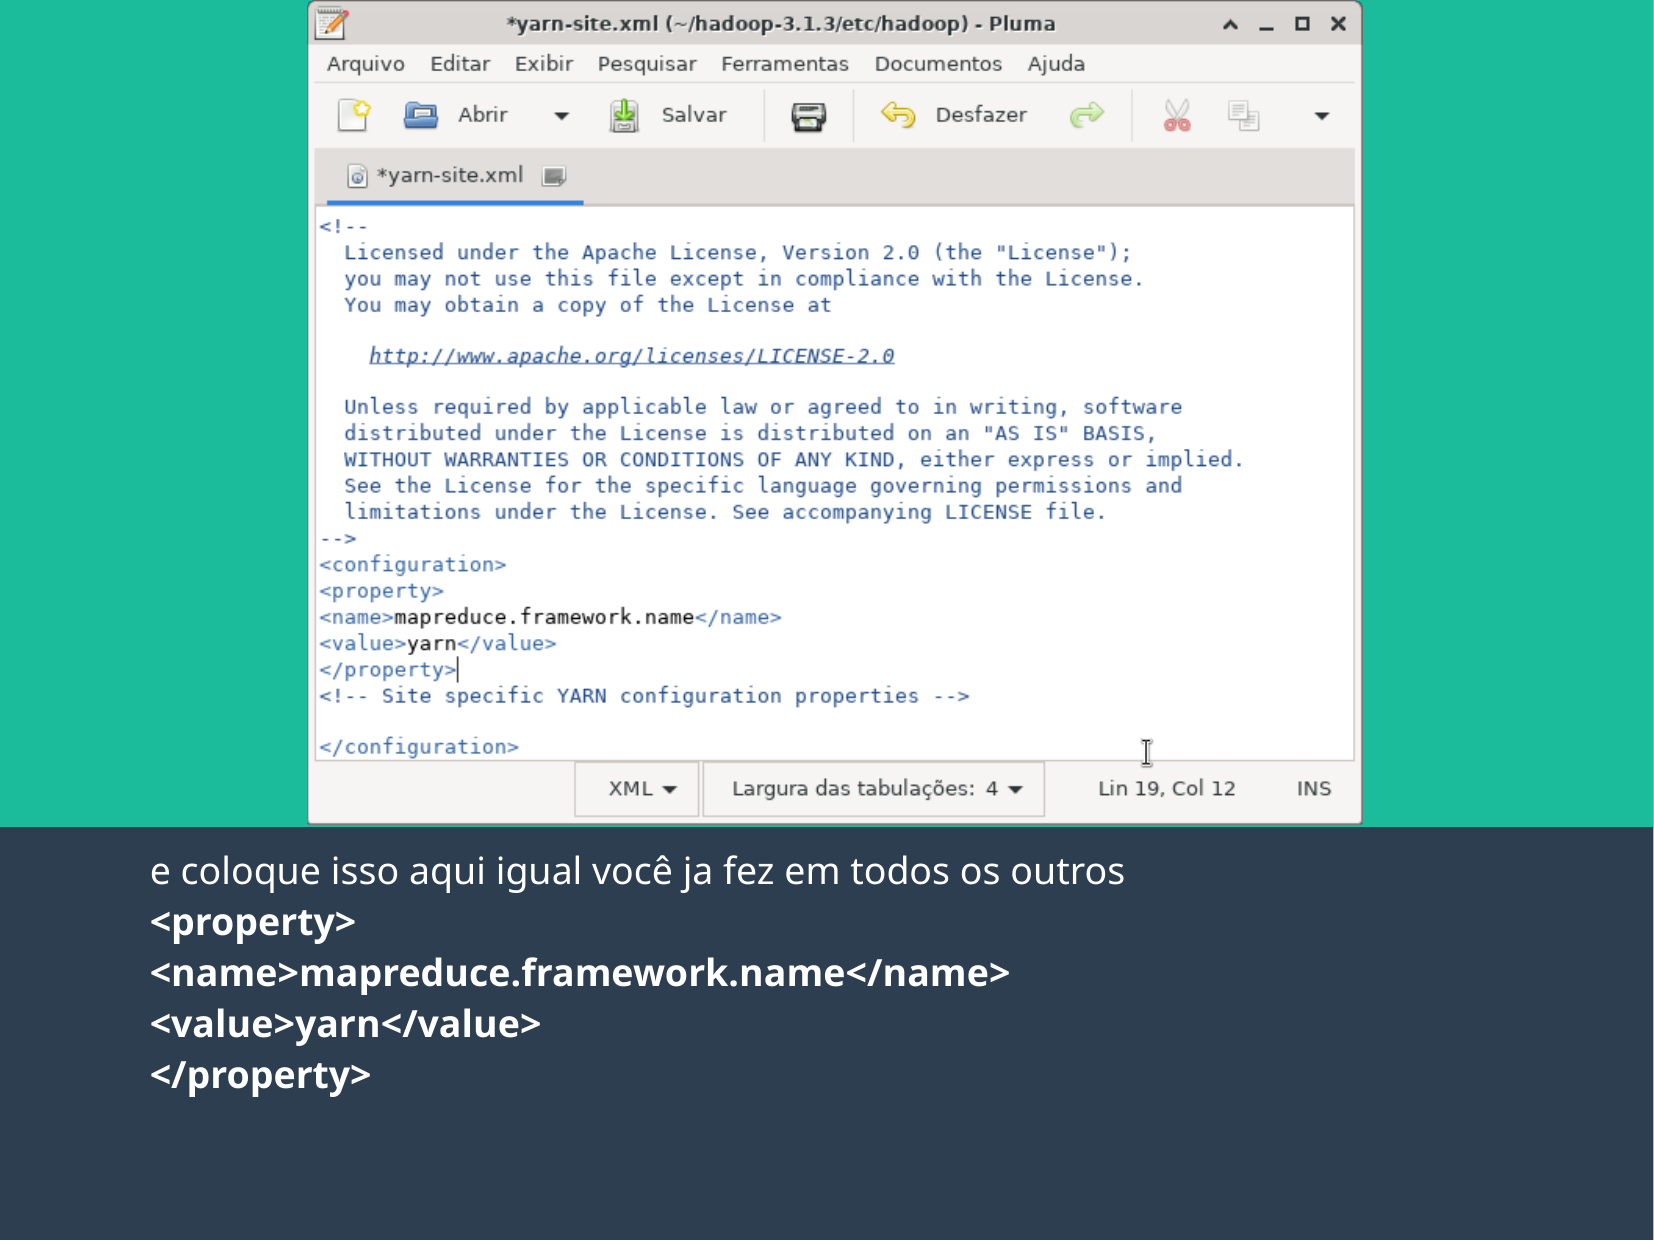

e coloque isso aqui igual você ja fez em todos os outros
<property>
<name>mapreduce.framework.name</name>
<value>yarn</value>
</property>